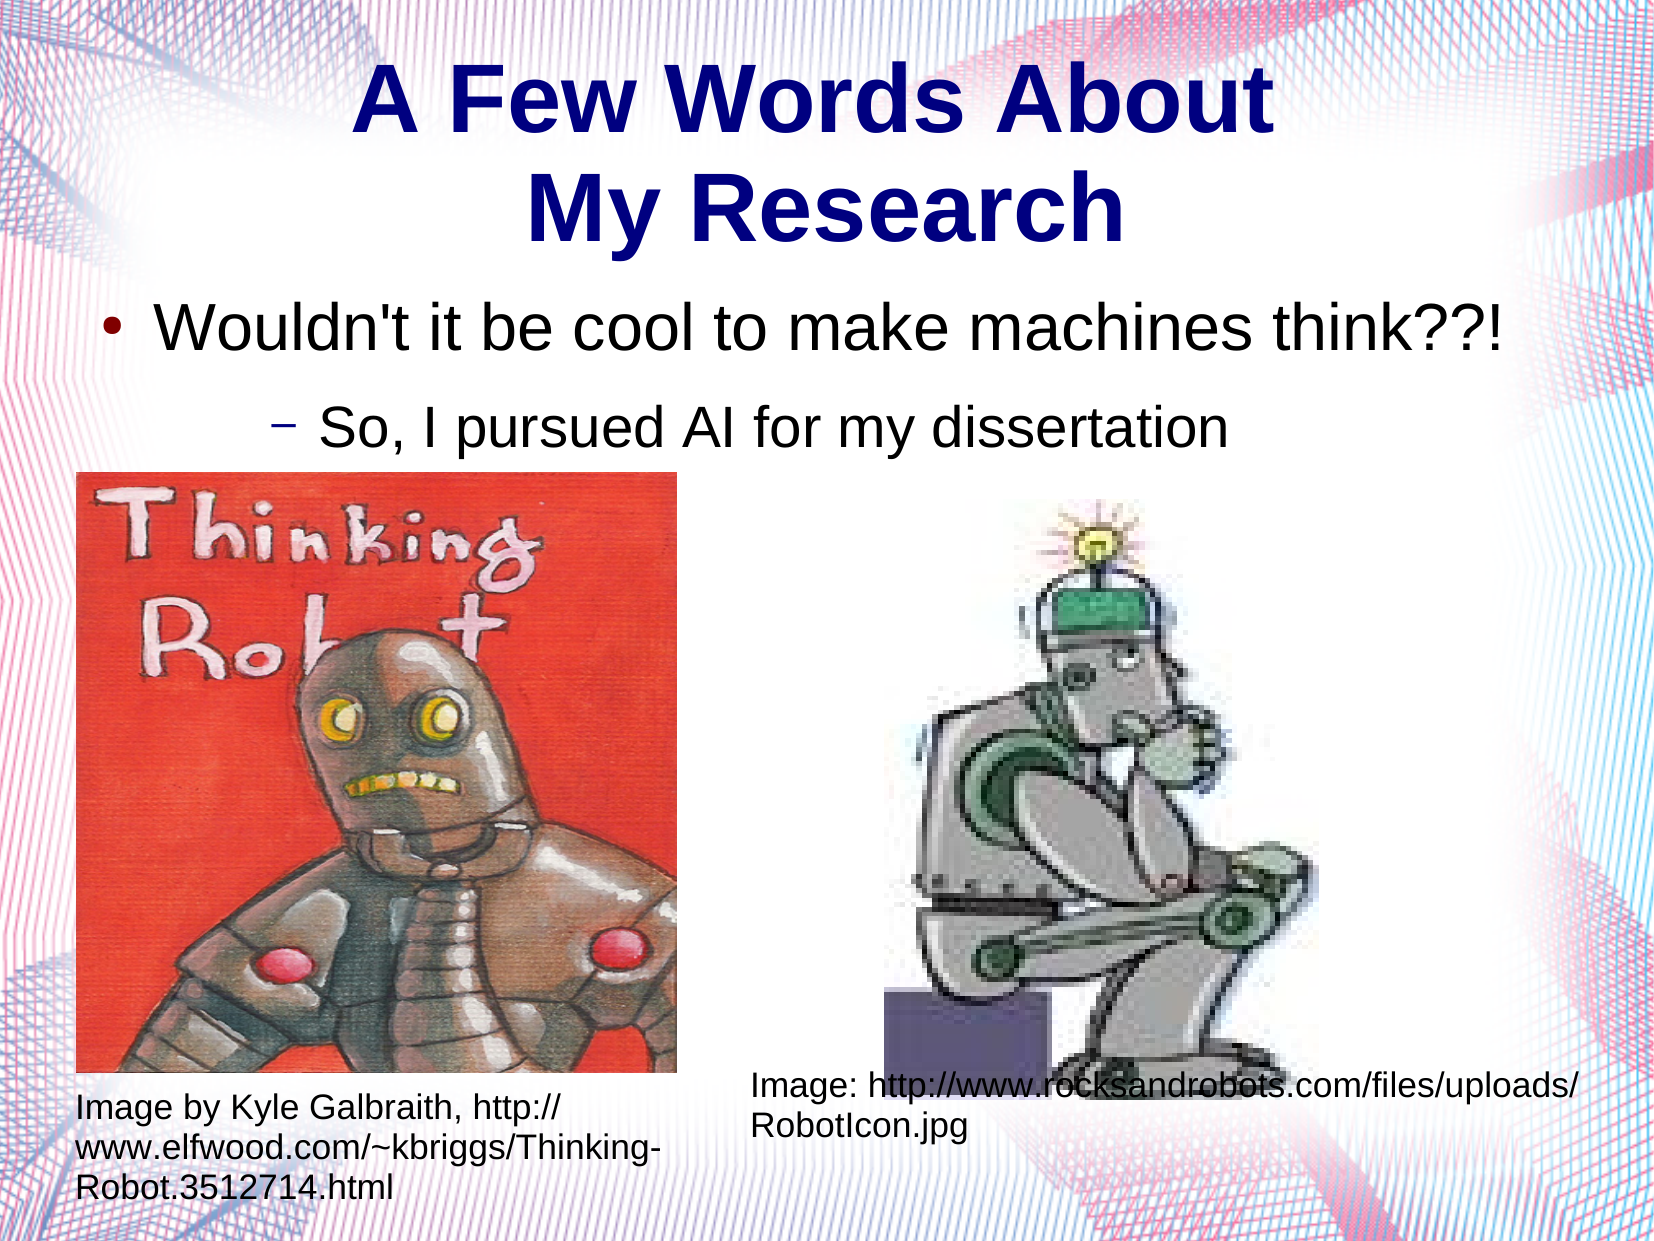

# A Few Words About My Research
Wouldn't it be cool to make machines think??!
So, I pursued AI for my dissertation
Image: http://www.rocksandrobots.com/files/uploads/RobotIcon.jpg
Image by Kyle Galbraith, http://www.elfwood.com/~kbriggs/Thinking-Robot.3512714.html